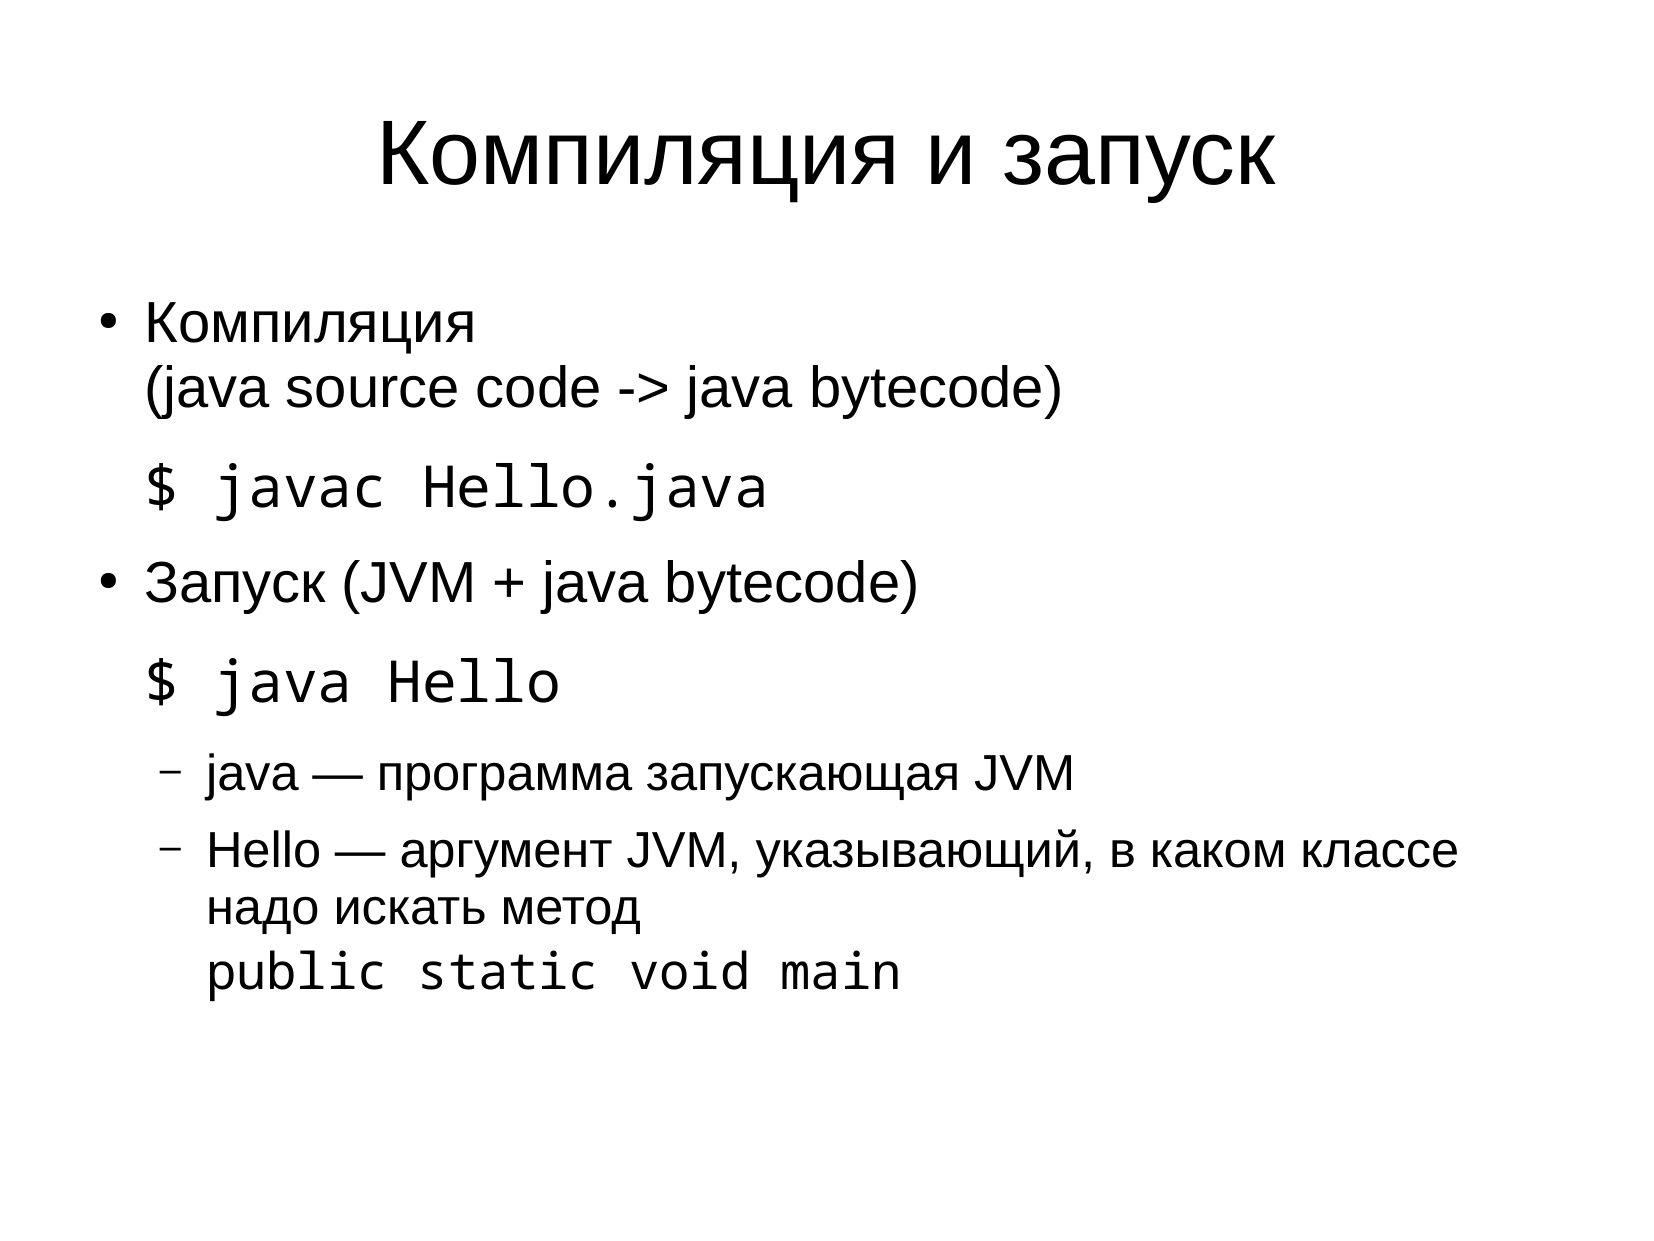

# Компиляция и запуск
Компиляция
(java source code -> java bytecode)
$ javac Hello.java
Запуск (JVM + java bytecode)
$ java Hello
java — программа запускающая JVM
Hello — аргумент JVM, указывающий, в каком классе надо искать метод
public static void main